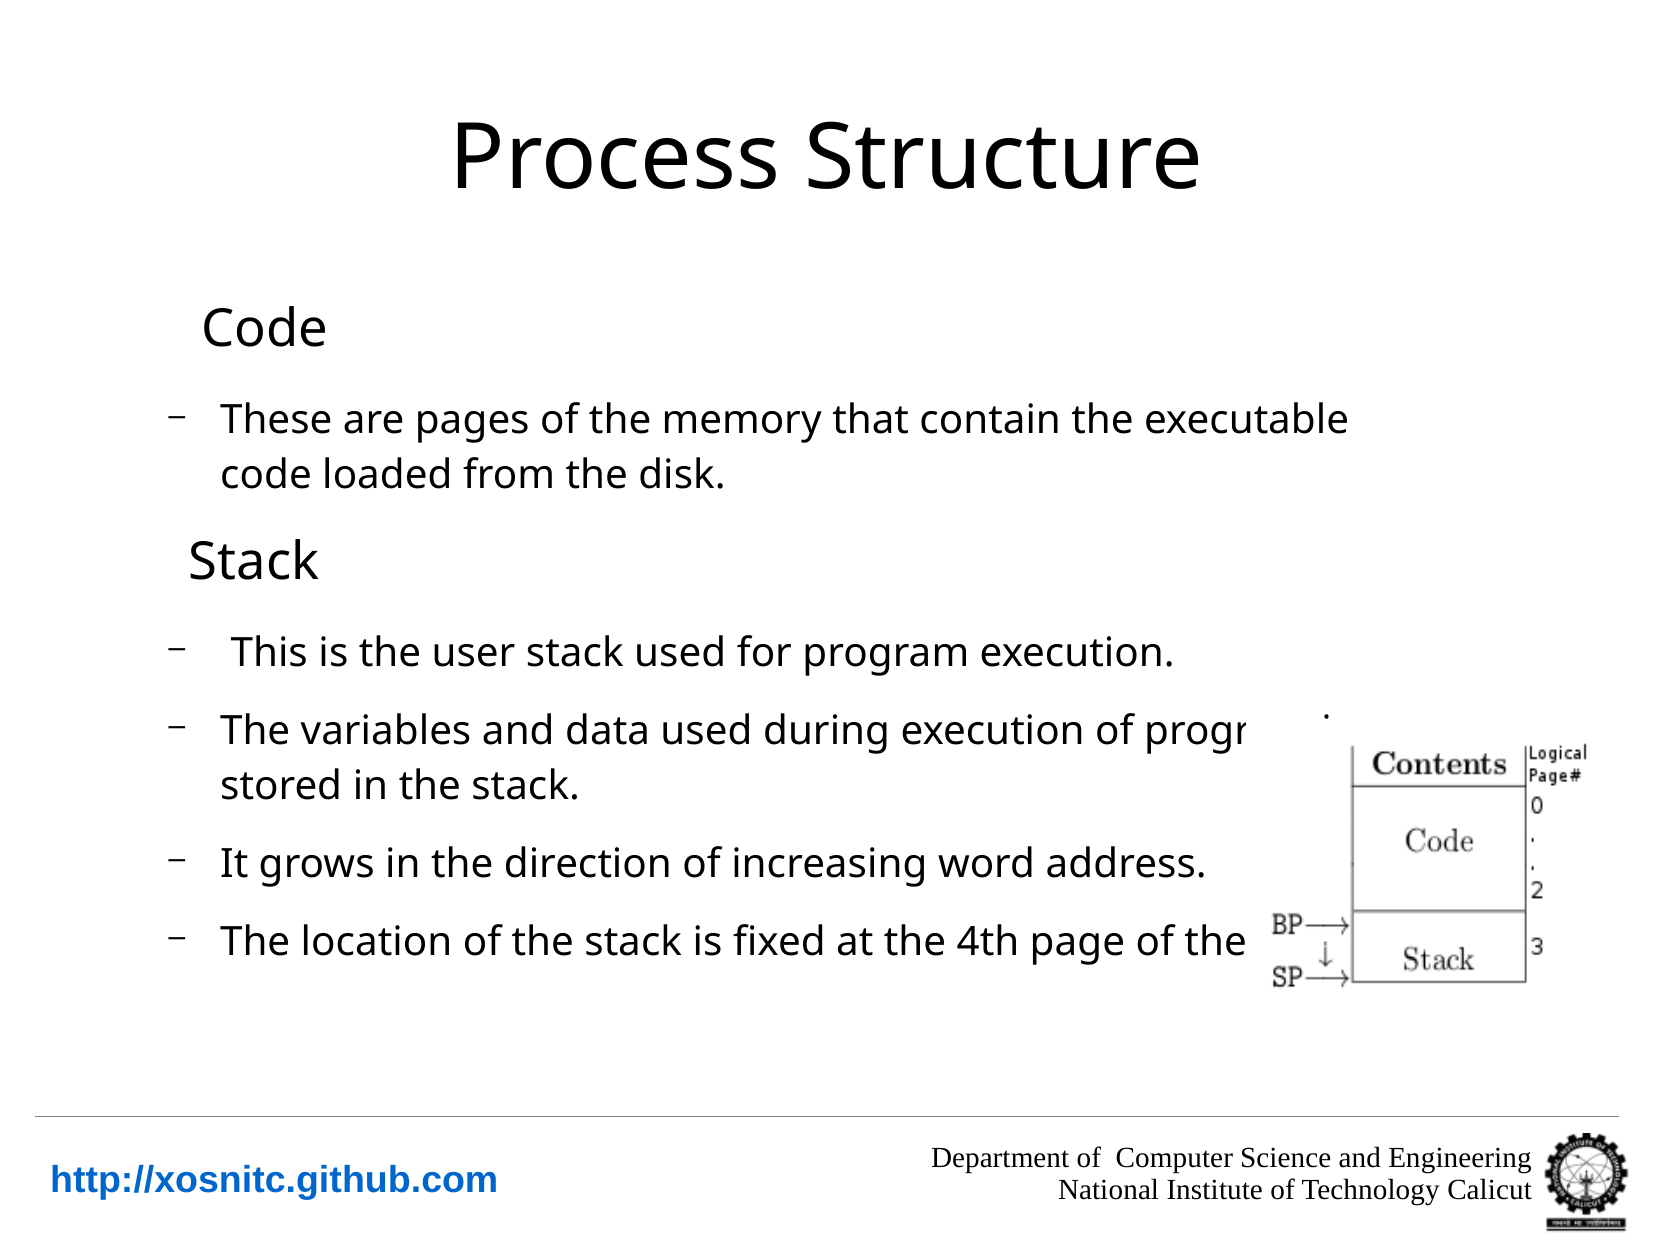

# Process Structure
 Code
These are pages of the memory that contain the executable code loaded from the disk.
 Stack
 This is the user stack used for program execution.
The variables and data used during execution of program is stored in the stack.
It grows in the direction of increasing word address.
The location of the stack is fixed at the 4th page of the process.